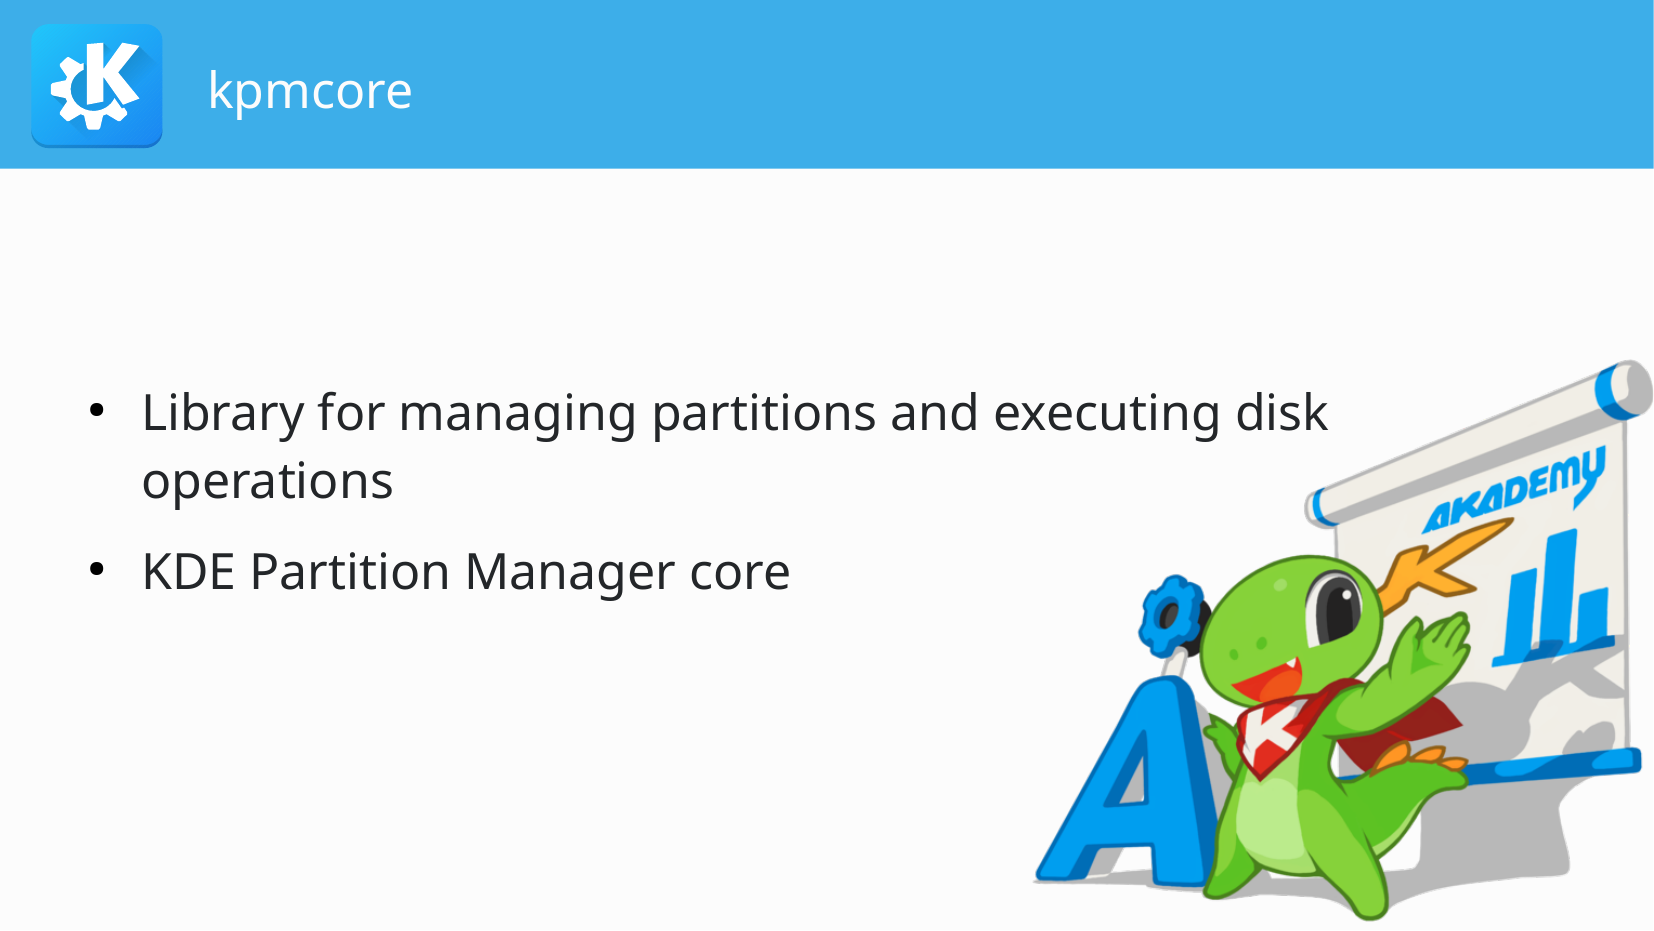

# kpmcore
Library for managing partitions and executing disk operations
KDE Partition Manager core